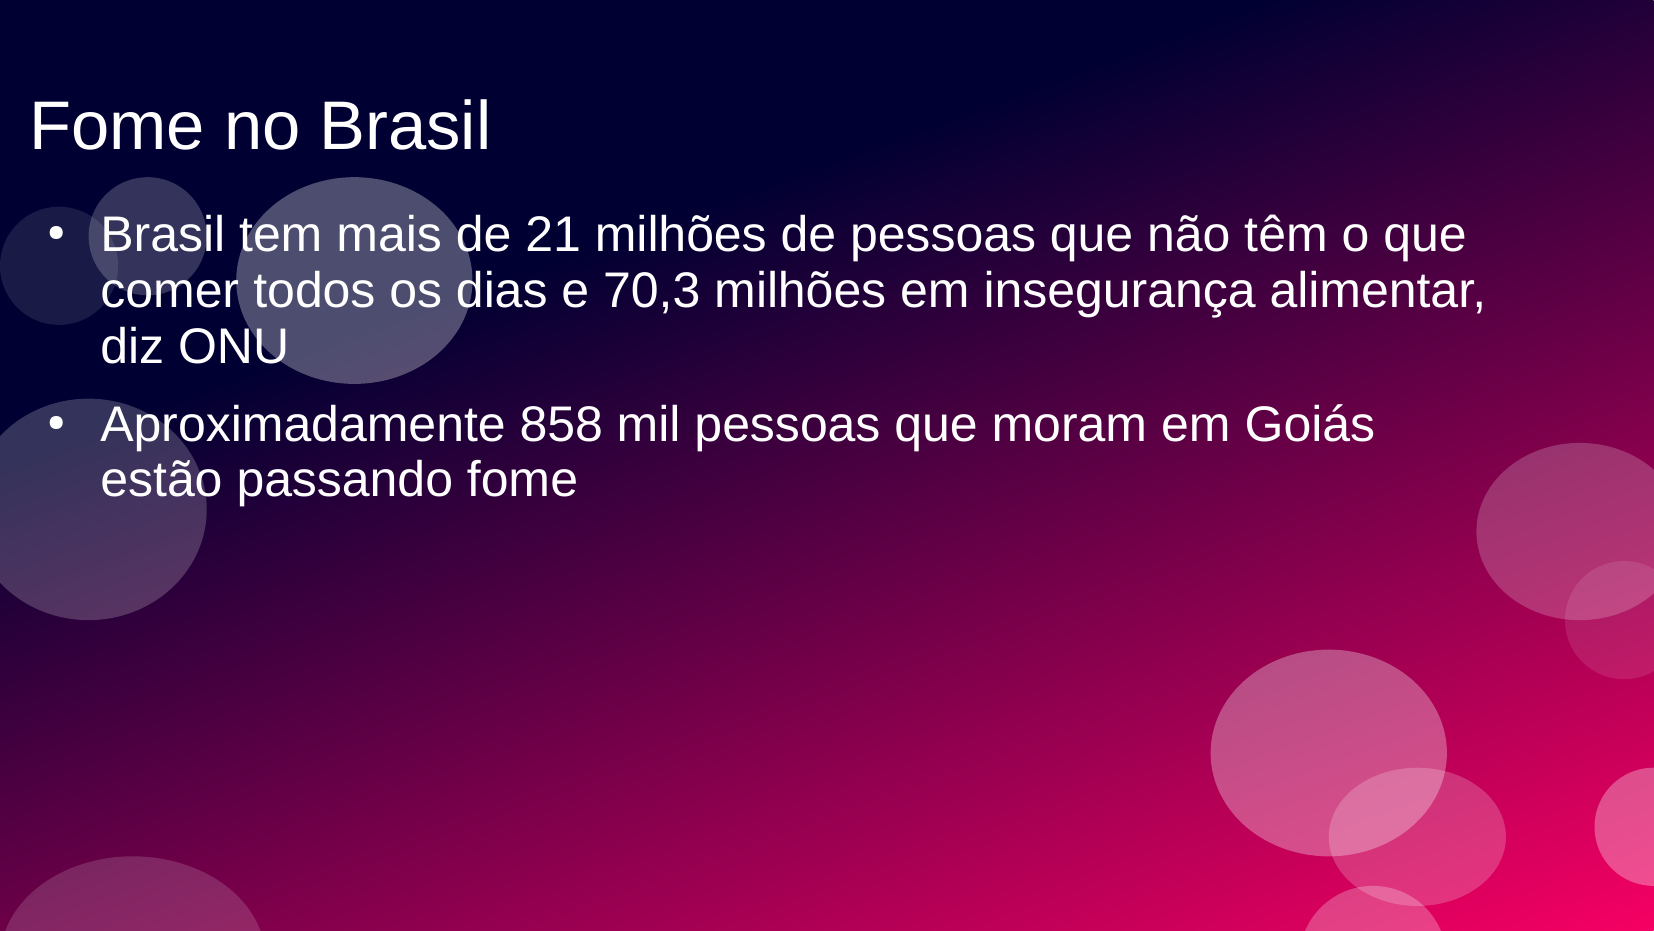

# Fome no Brasil
Brasil tem mais de 21 milhões de pessoas que não têm o que comer todos os dias e 70,3 milhões em insegurança alimentar, diz ONU
Aproximadamente 858 mil pessoas que moram em Goiás estão passando fome